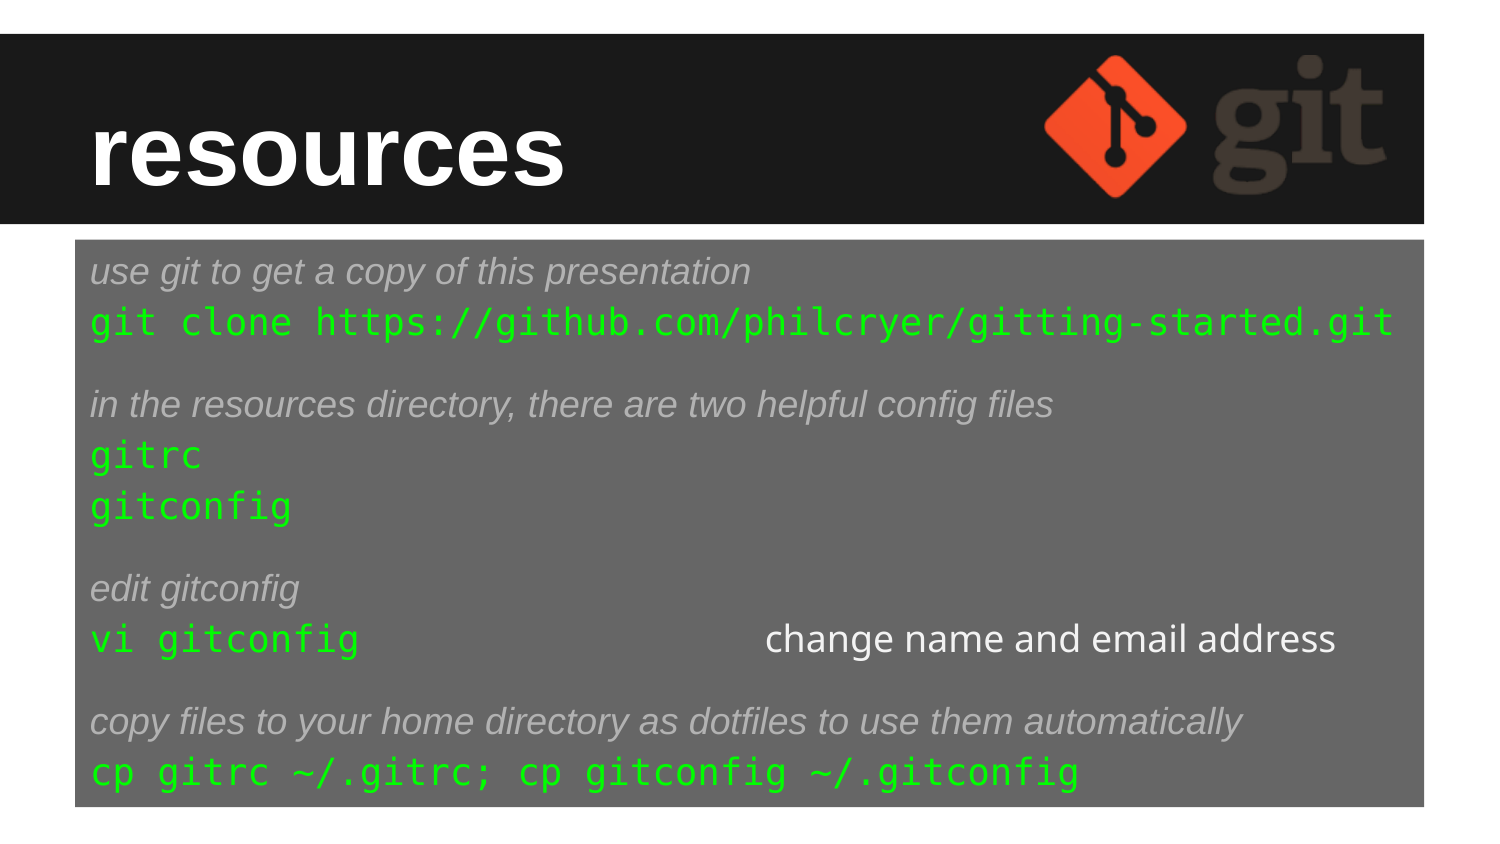

resources
use git to get a copy of this presentation
git clone https://github.com/philcryer/gitting-started.git
in the resources directory, there are two helpful config files
gitrc
gitconfig
edit gitconfig
vi gitconfig						change name and email address
copy files to your home directory as dotfiles to use them automatically
cp gitrc ~/.gitrc; cp gitconfig ~/.gitconfig